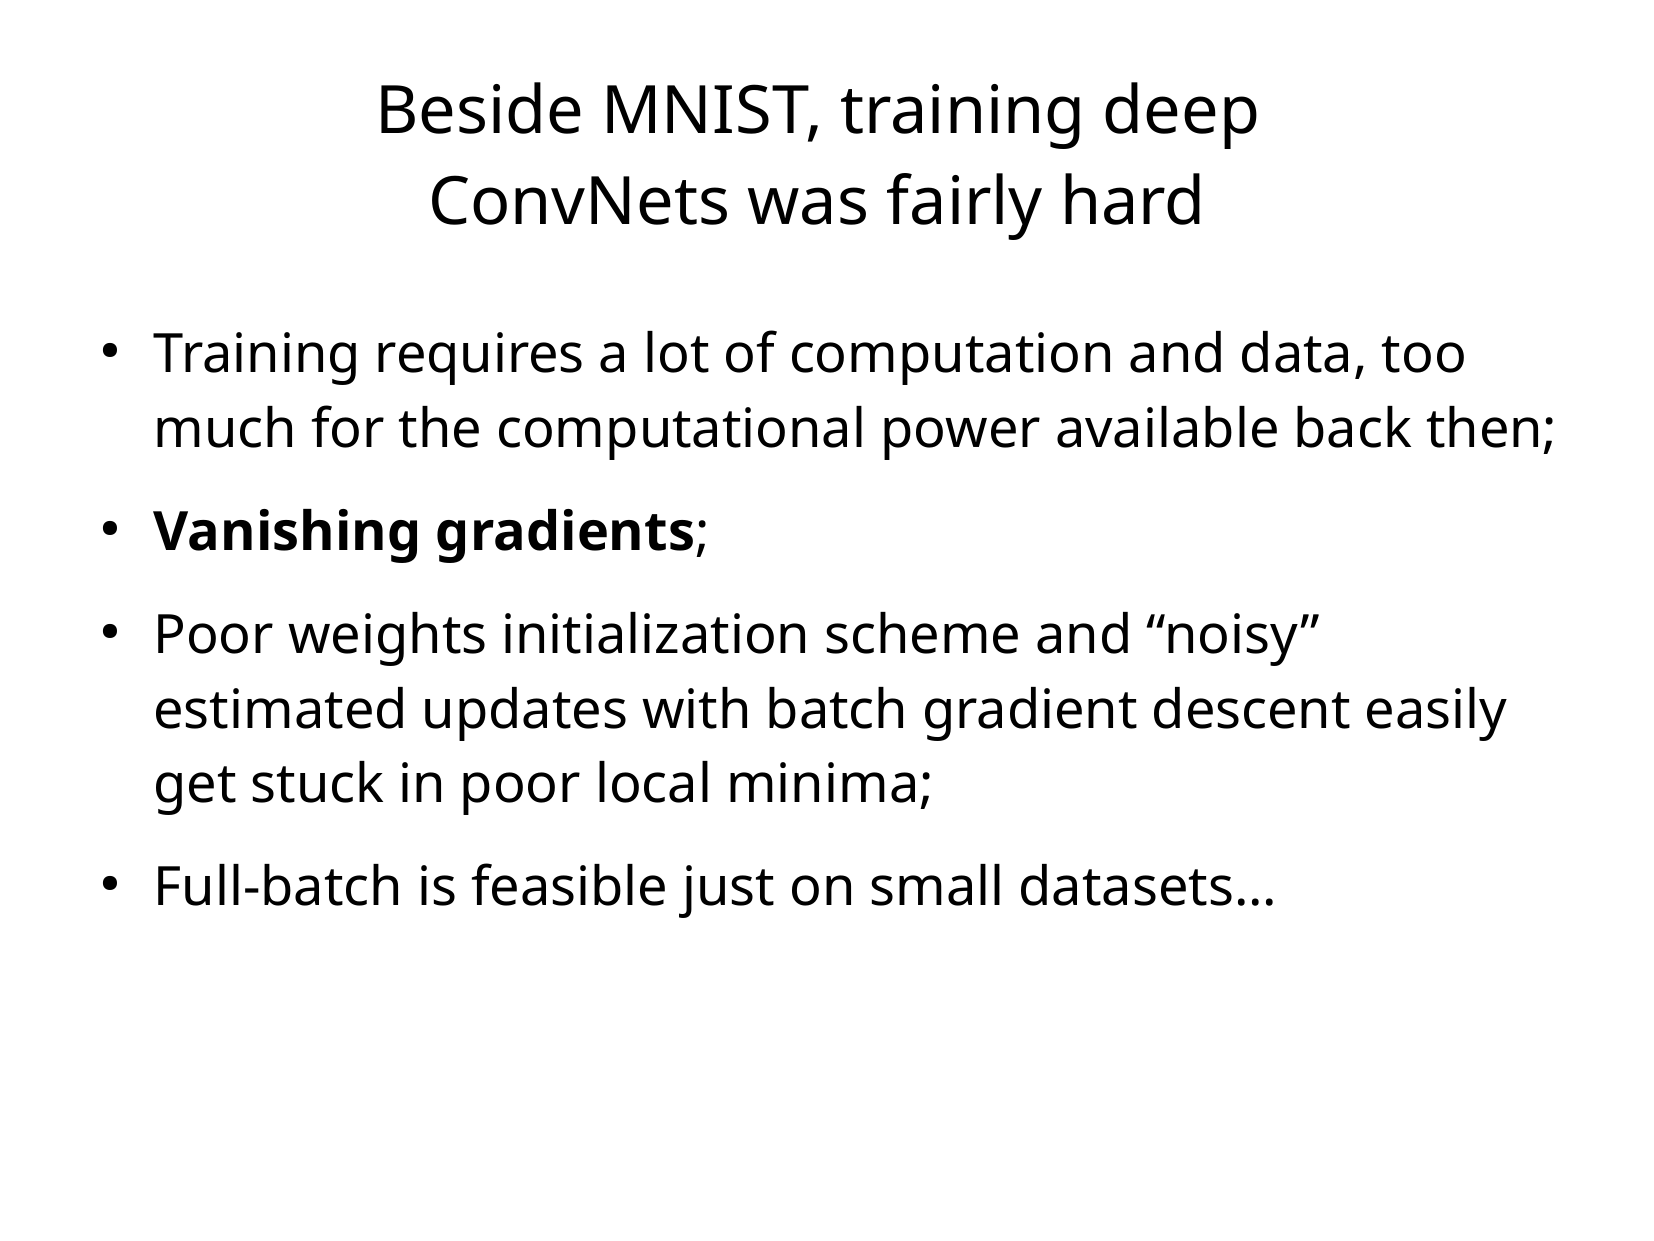

# Beside MNIST, training deep ConvNets was fairly hard
Training requires a lot of computation and data, too much for the computational power available back then;
Vanishing gradients;
Poor weights initialization scheme and “noisy” estimated updates with batch gradient descent easily get stuck in poor local minima;
Full-batch is feasible just on small datasets...